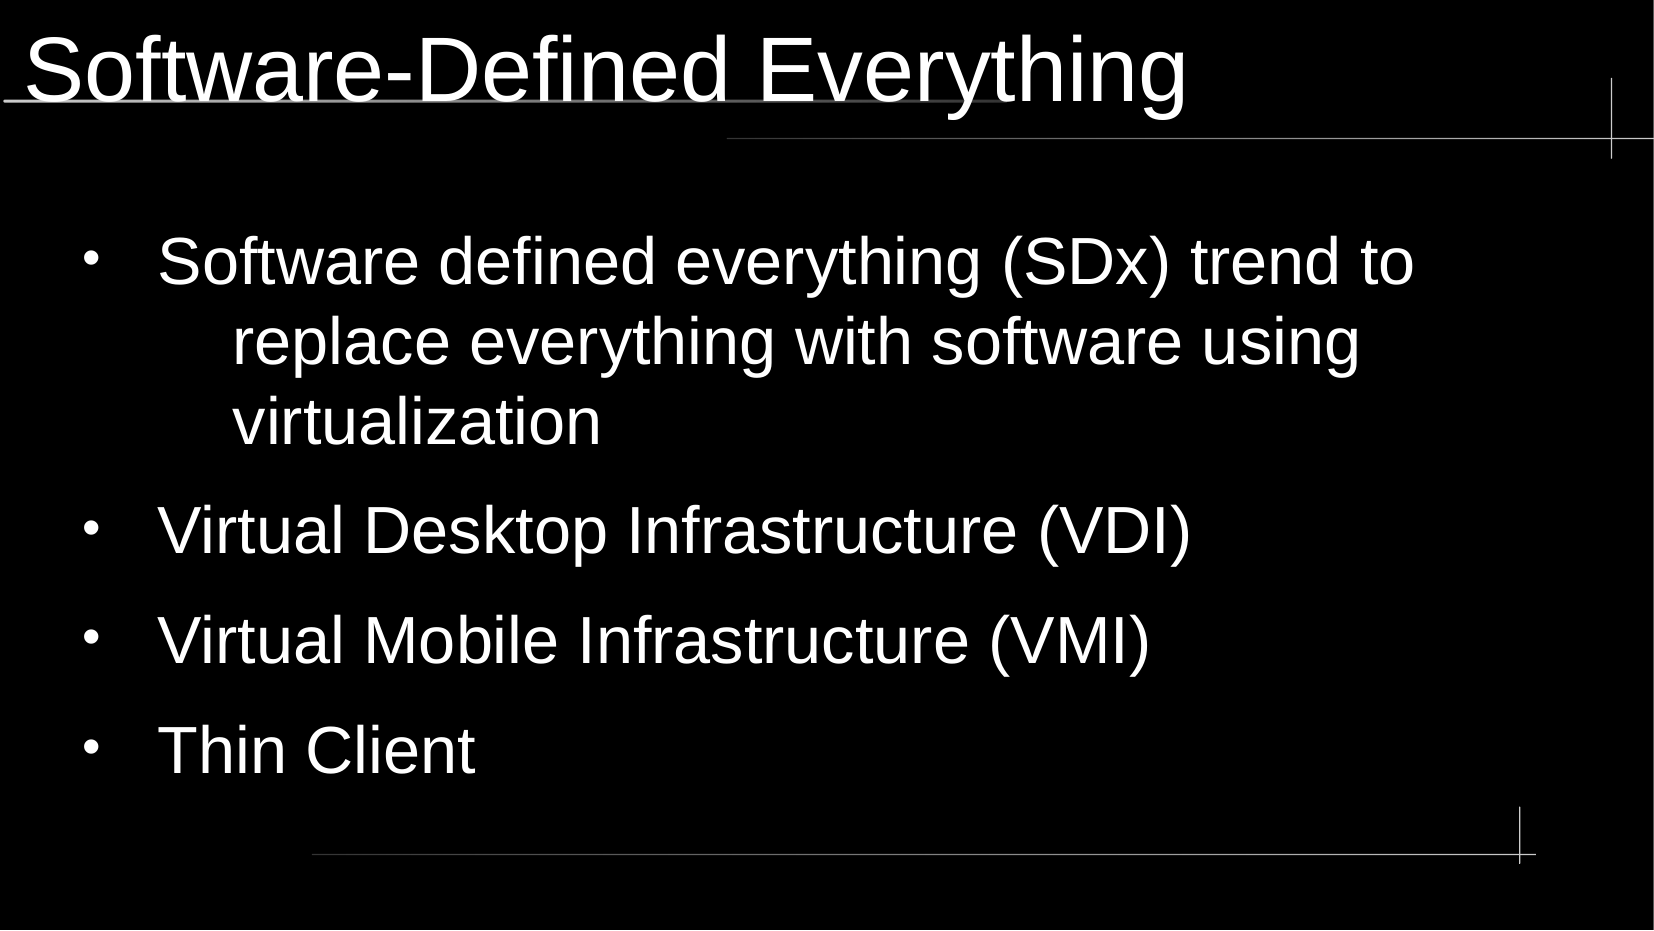

# Software-Defined Everything
Software defined everything (SDx) trend to replace everything with software using virtualization
Virtual Desktop Infrastructure (VDI)
Virtual Mobile Infrastructure (VMI)
Thin Client